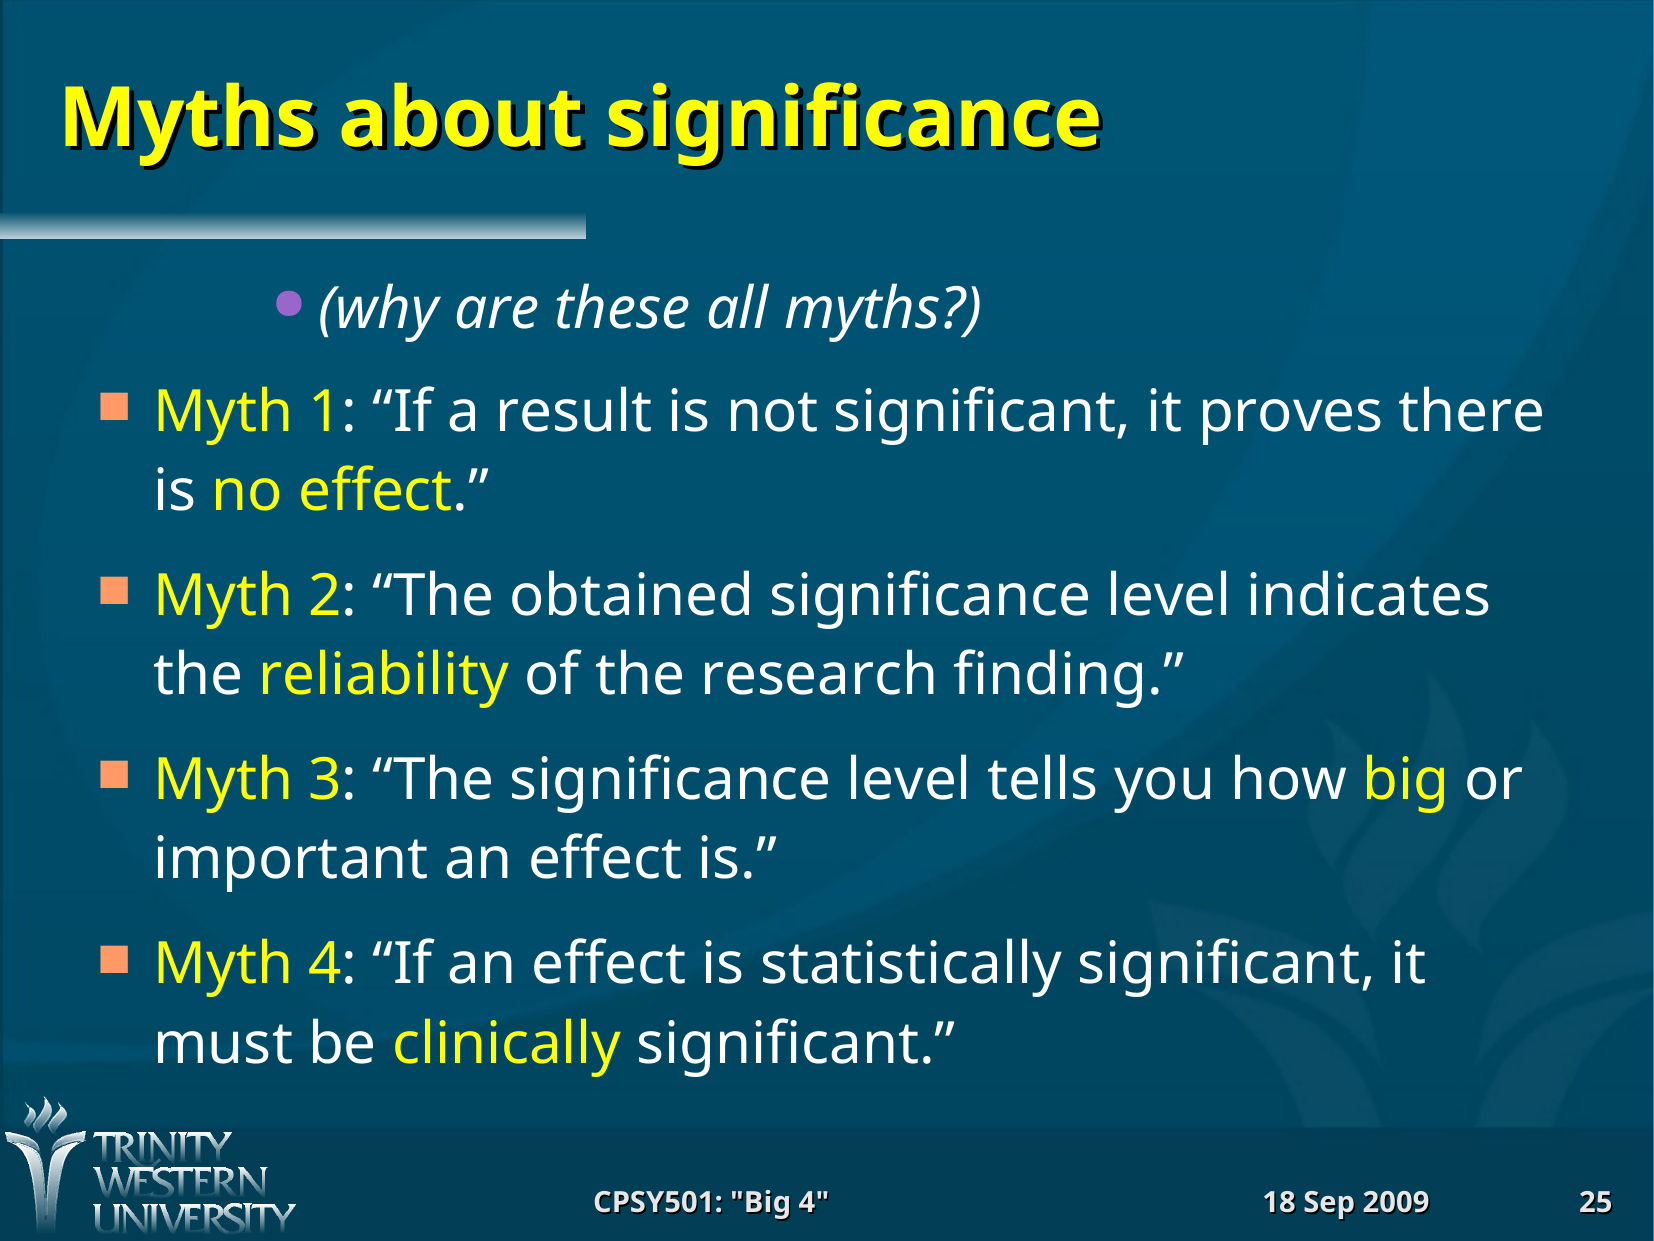

# Myths about significance
(why are these all myths?)
Myth 1: “If a result is not significant, it proves there is no effect.”
Myth 2: “The obtained significance level indicates the reliability of the research finding.”
Myth 3: “The significance level tells you how big or important an effect is.”
Myth 4: “If an effect is statistically significant, it must be clinically significant.”
CPSY501: "Big 4"
18 Sep 2009
25